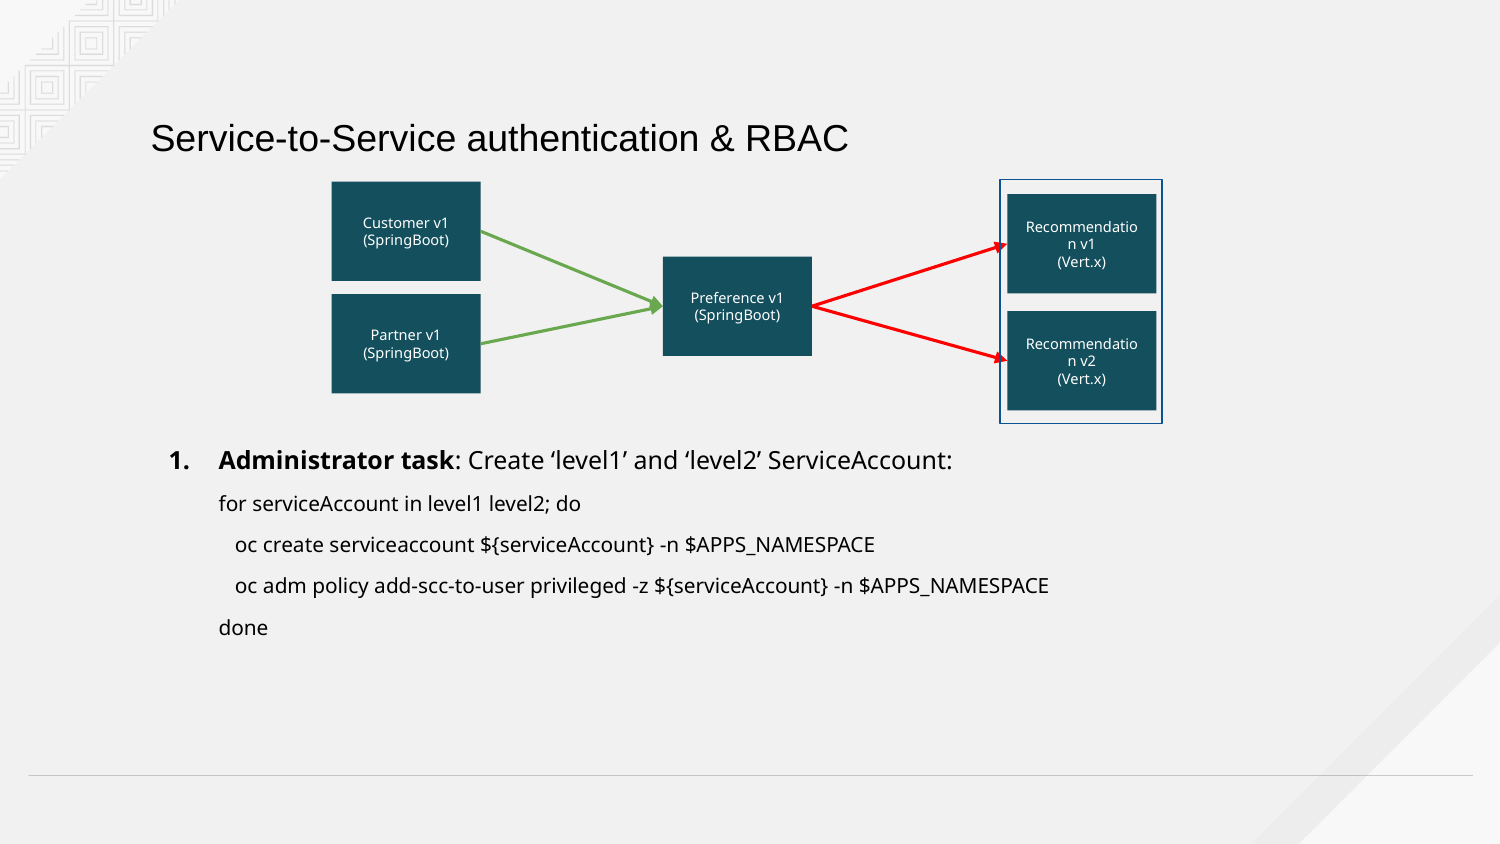

# Service-to-Service authentication & RBAC
Customer v1
(SpringBoot)
Recommendation v1
(Vert.x)
Preference v1
(SpringBoot)
Partner v1
(SpringBoot)
Recommendation v2
(Vert.x)
Administrator task: Create ‘level1’ and ‘level2’ ServiceAccount:
for serviceAccount in level1 level2; do
 oc create serviceaccount ${serviceAccount} -n $APPS_NAMESPACE
 oc adm policy add-scc-to-user privileged -z ${serviceAccount} -n $APPS_NAMESPACE
done